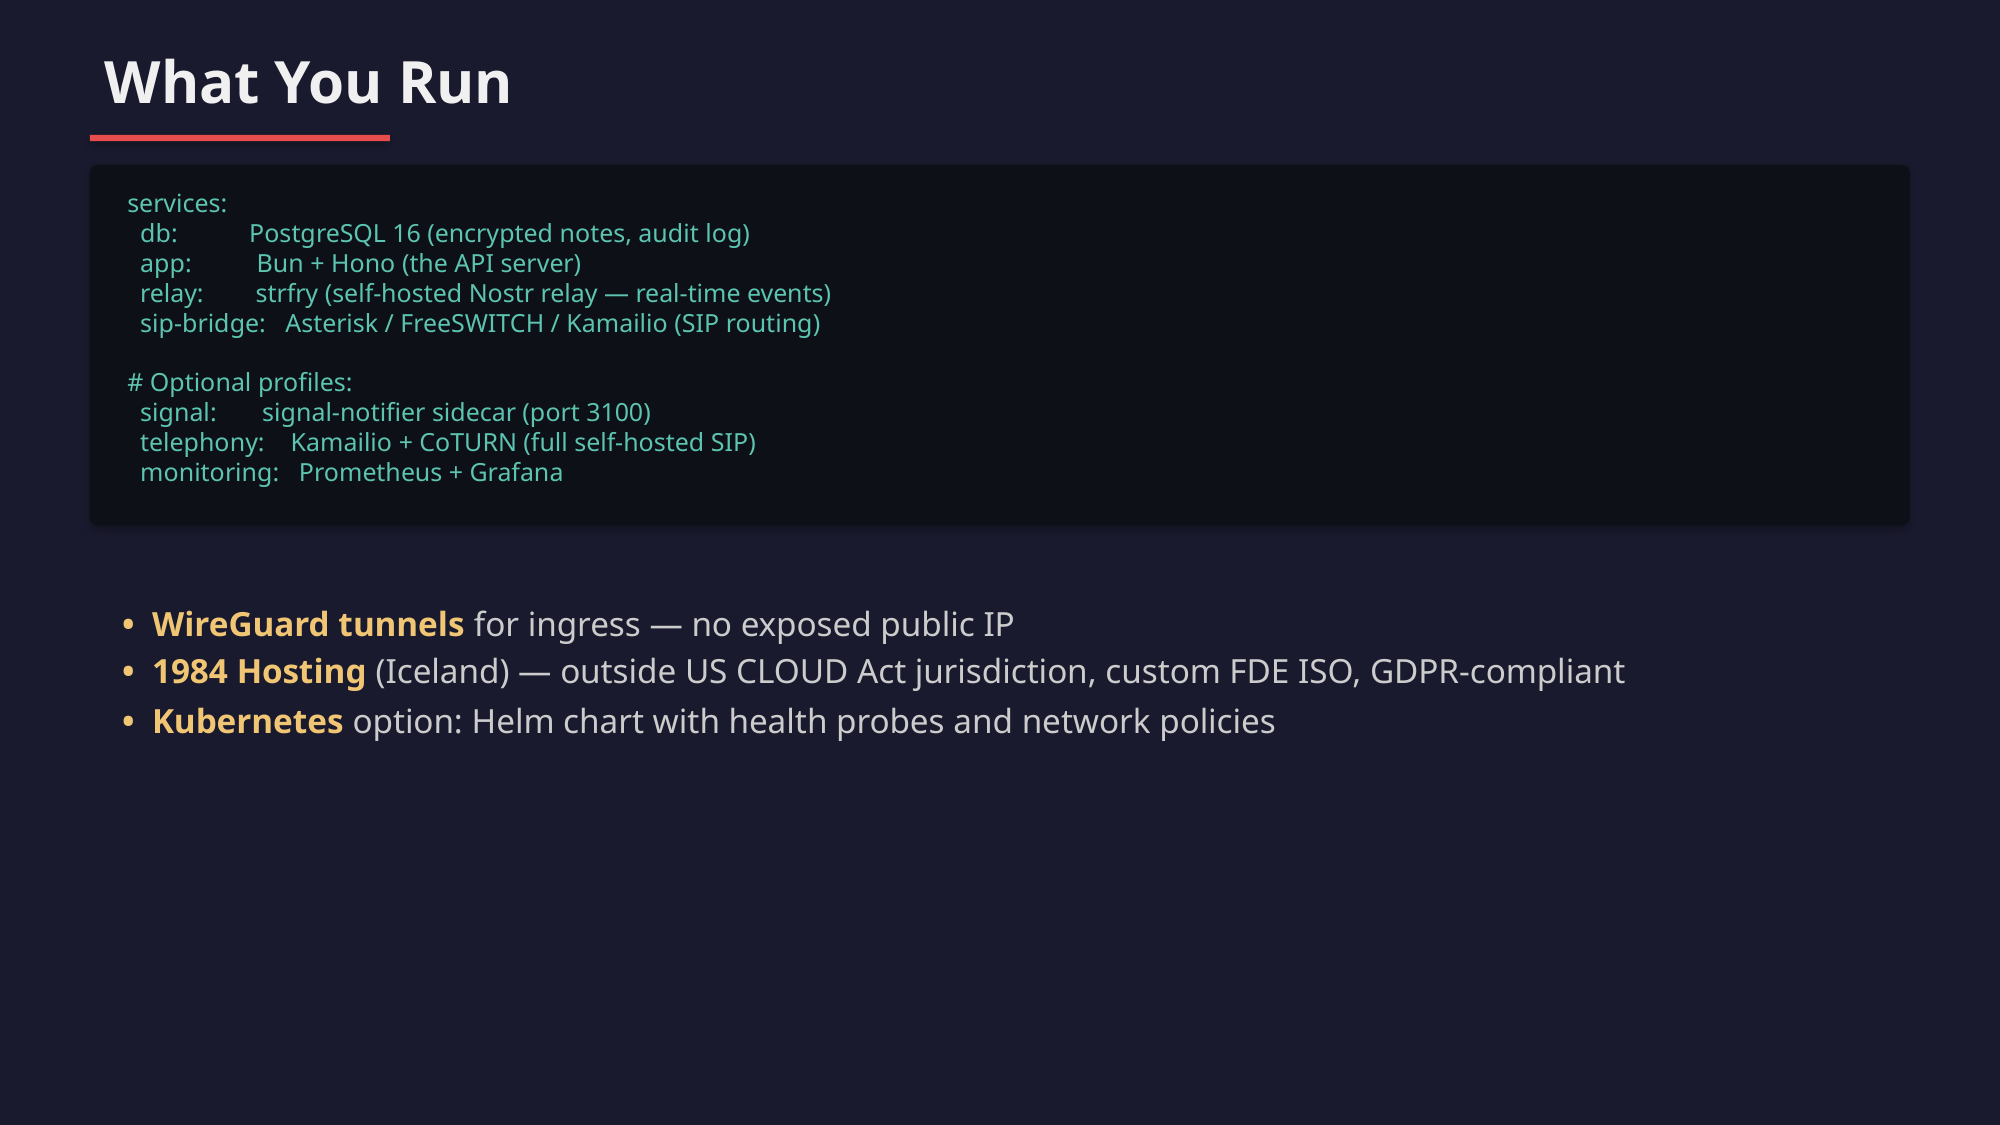

What You Run
services:
 db: PostgreSQL 16 (encrypted notes, audit log)
 app: Bun + Hono (the API server)
 relay: strfry (self-hosted Nostr relay — real-time events)
 sip-bridge: Asterisk / FreeSWITCH / Kamailio (SIP routing)
# Optional profiles:
 signal: signal-notifier sidecar (port 3100)
 telephony: Kamailio + CoTURN (full self-hosted SIP)
 monitoring: Prometheus + Grafana
 • WireGuard tunnels for ingress — no exposed public IP
 • 1984 Hosting (Iceland) — outside US CLOUD Act jurisdiction, custom FDE ISO, GDPR-compliant
 • Kubernetes option: Helm chart with health probes and network policies